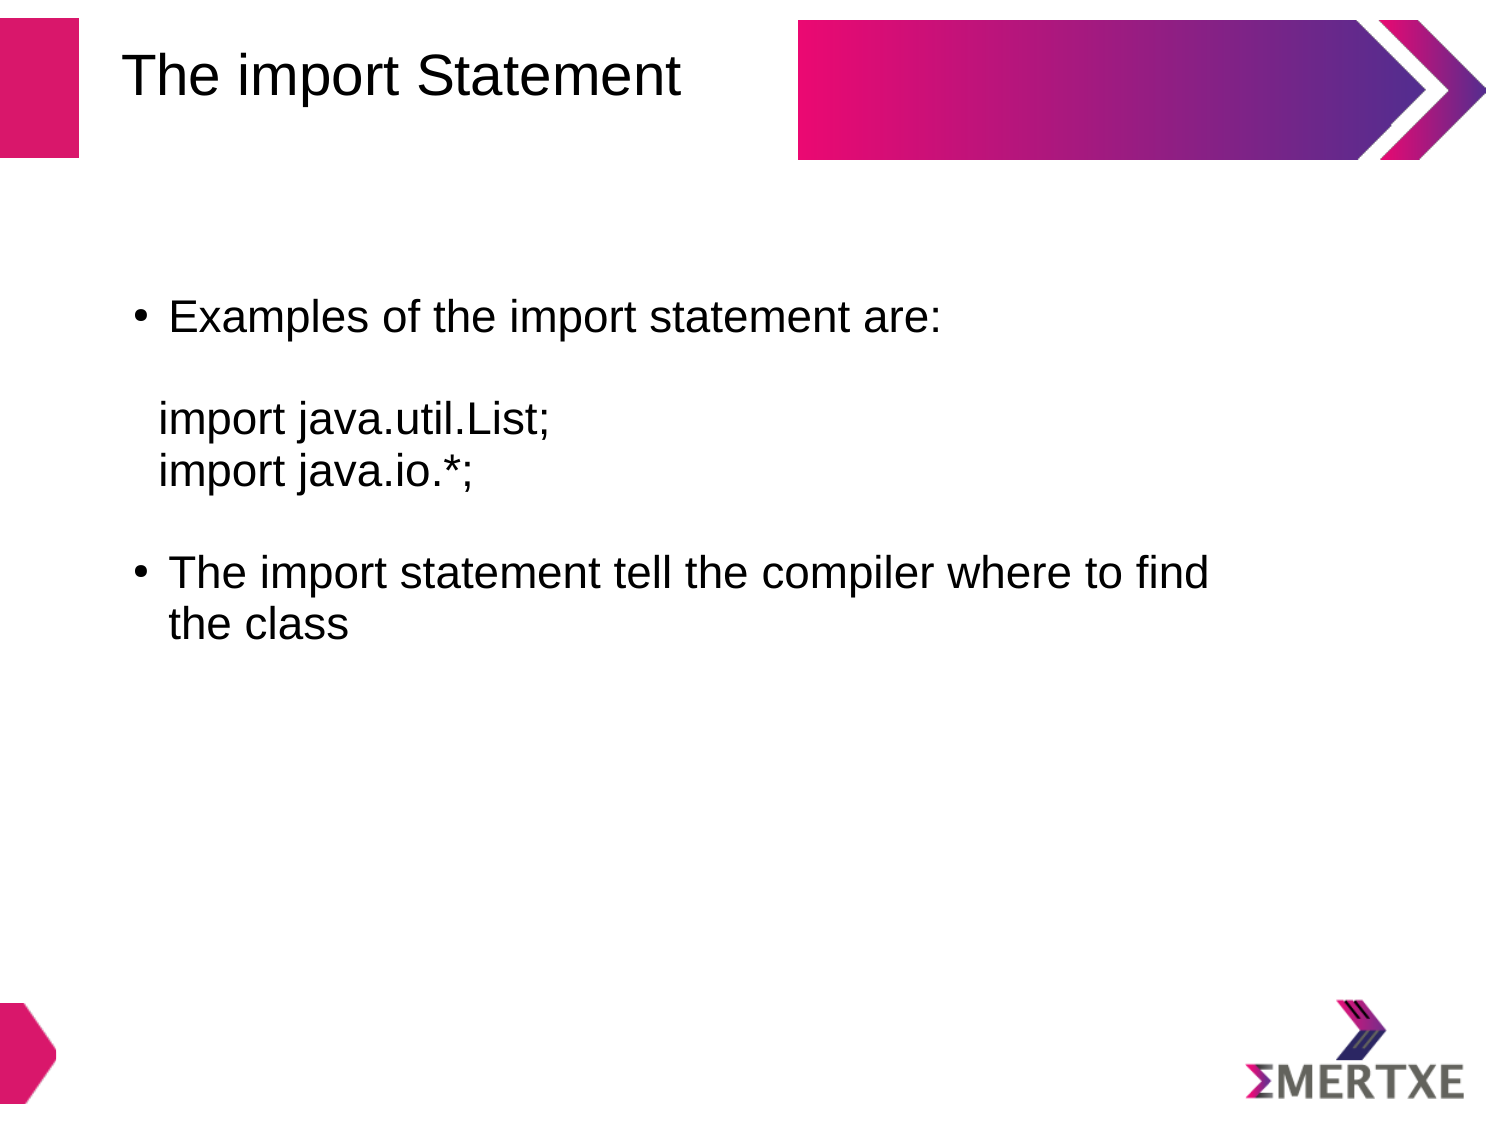

The import Statement
Examples of the import statement are:
 import java.util.List;
 import java.io.*;
The import statement tell the compiler where to find the class